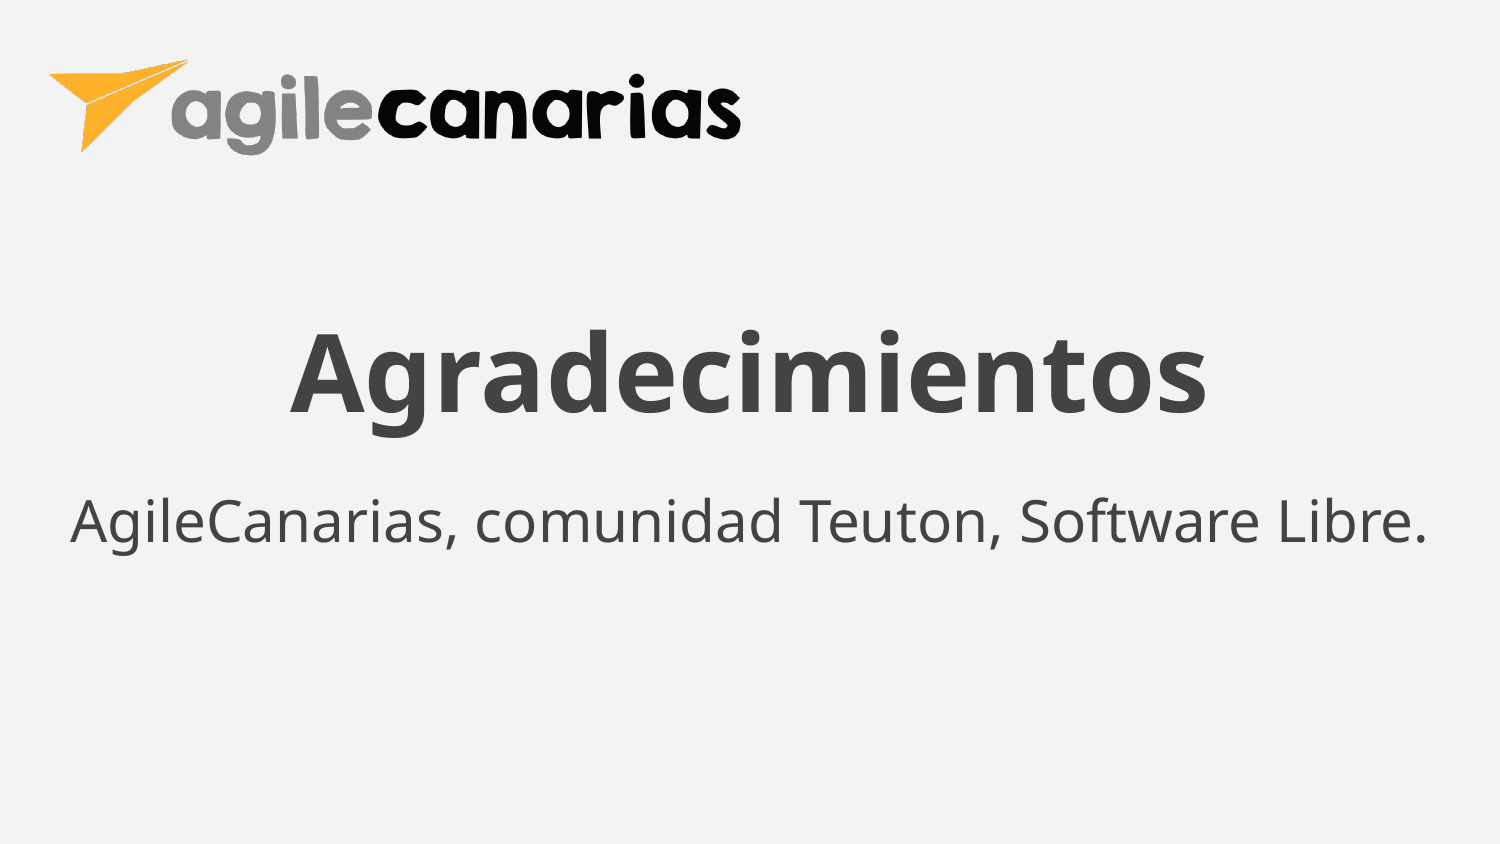

# Agradecimientos
AgileCanarias, comunidad Teuton, Software Libre.